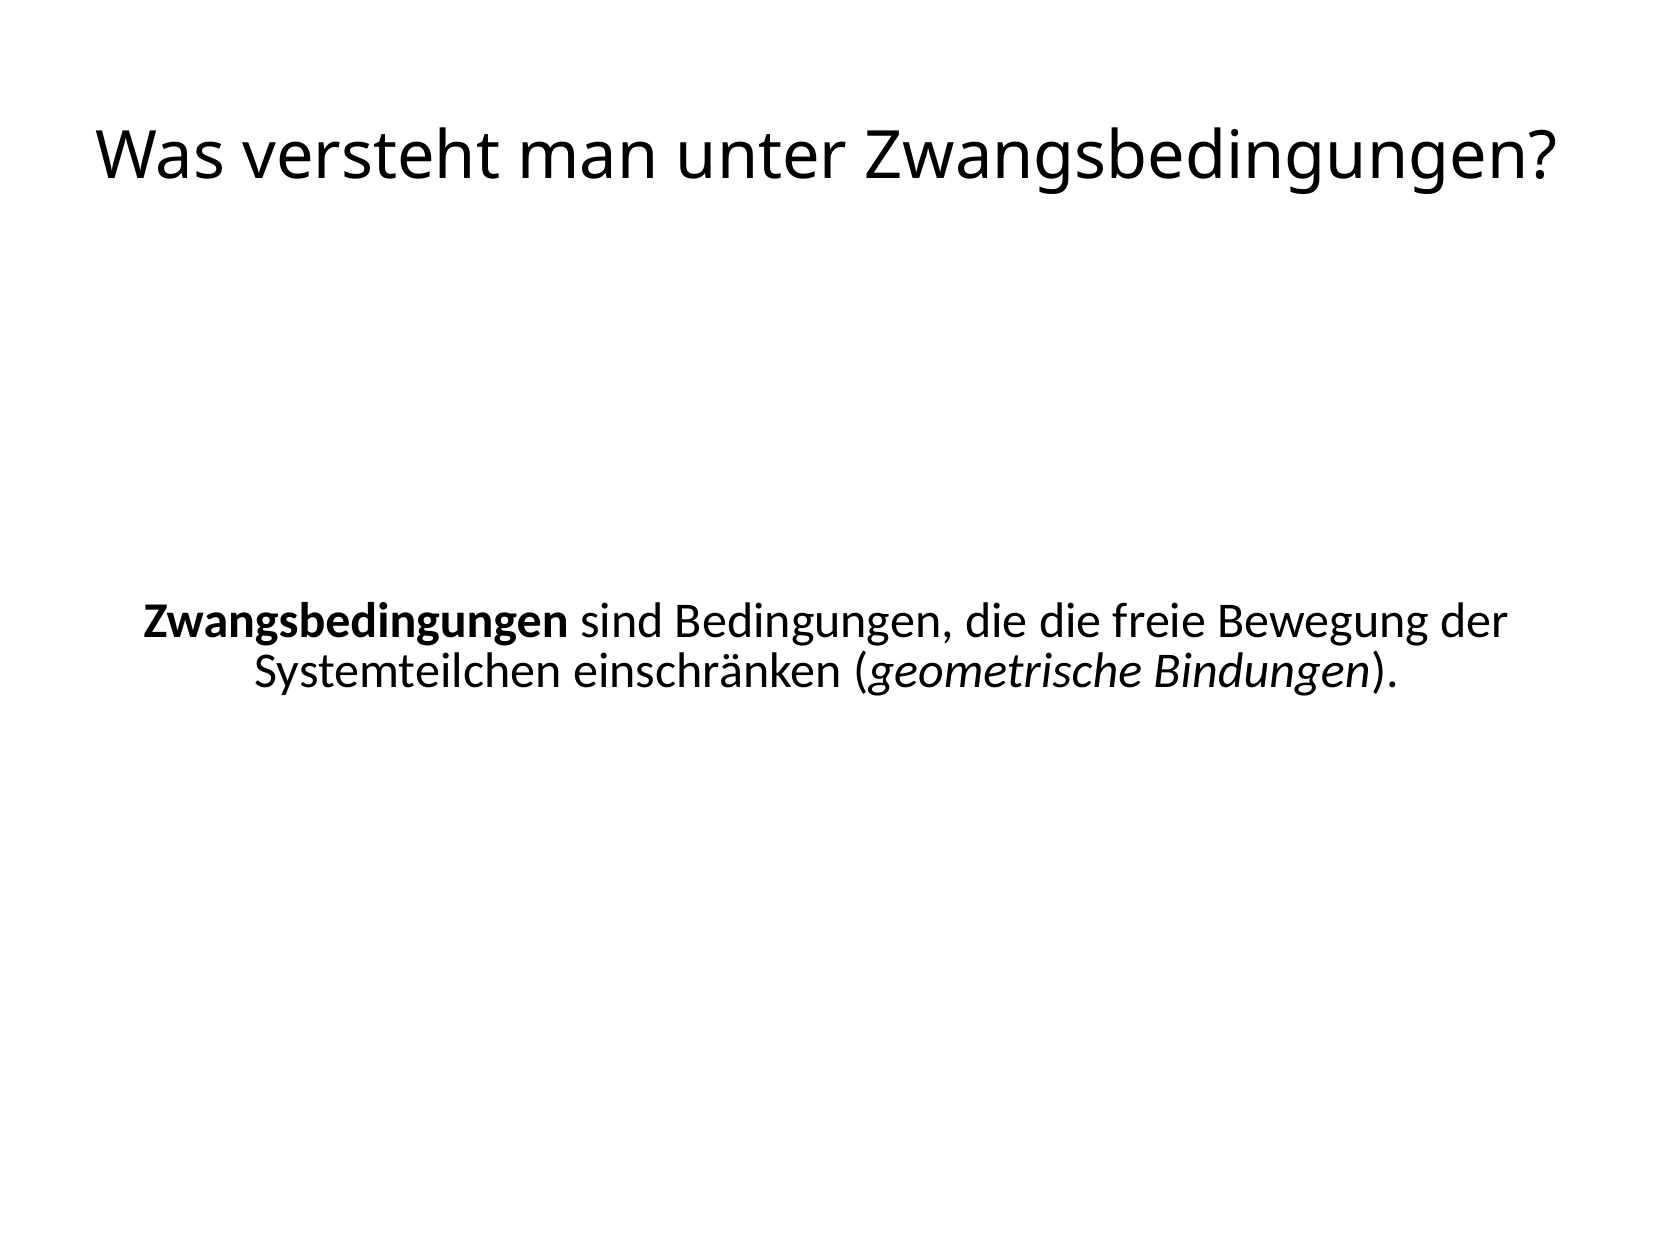

# Was versteht man unter Zwangsbedingungen?
Zwangsbedingungen sind Bedingungen, die die freie Bewegung der Systemteilchen einschränken (geometrische Bindungen).